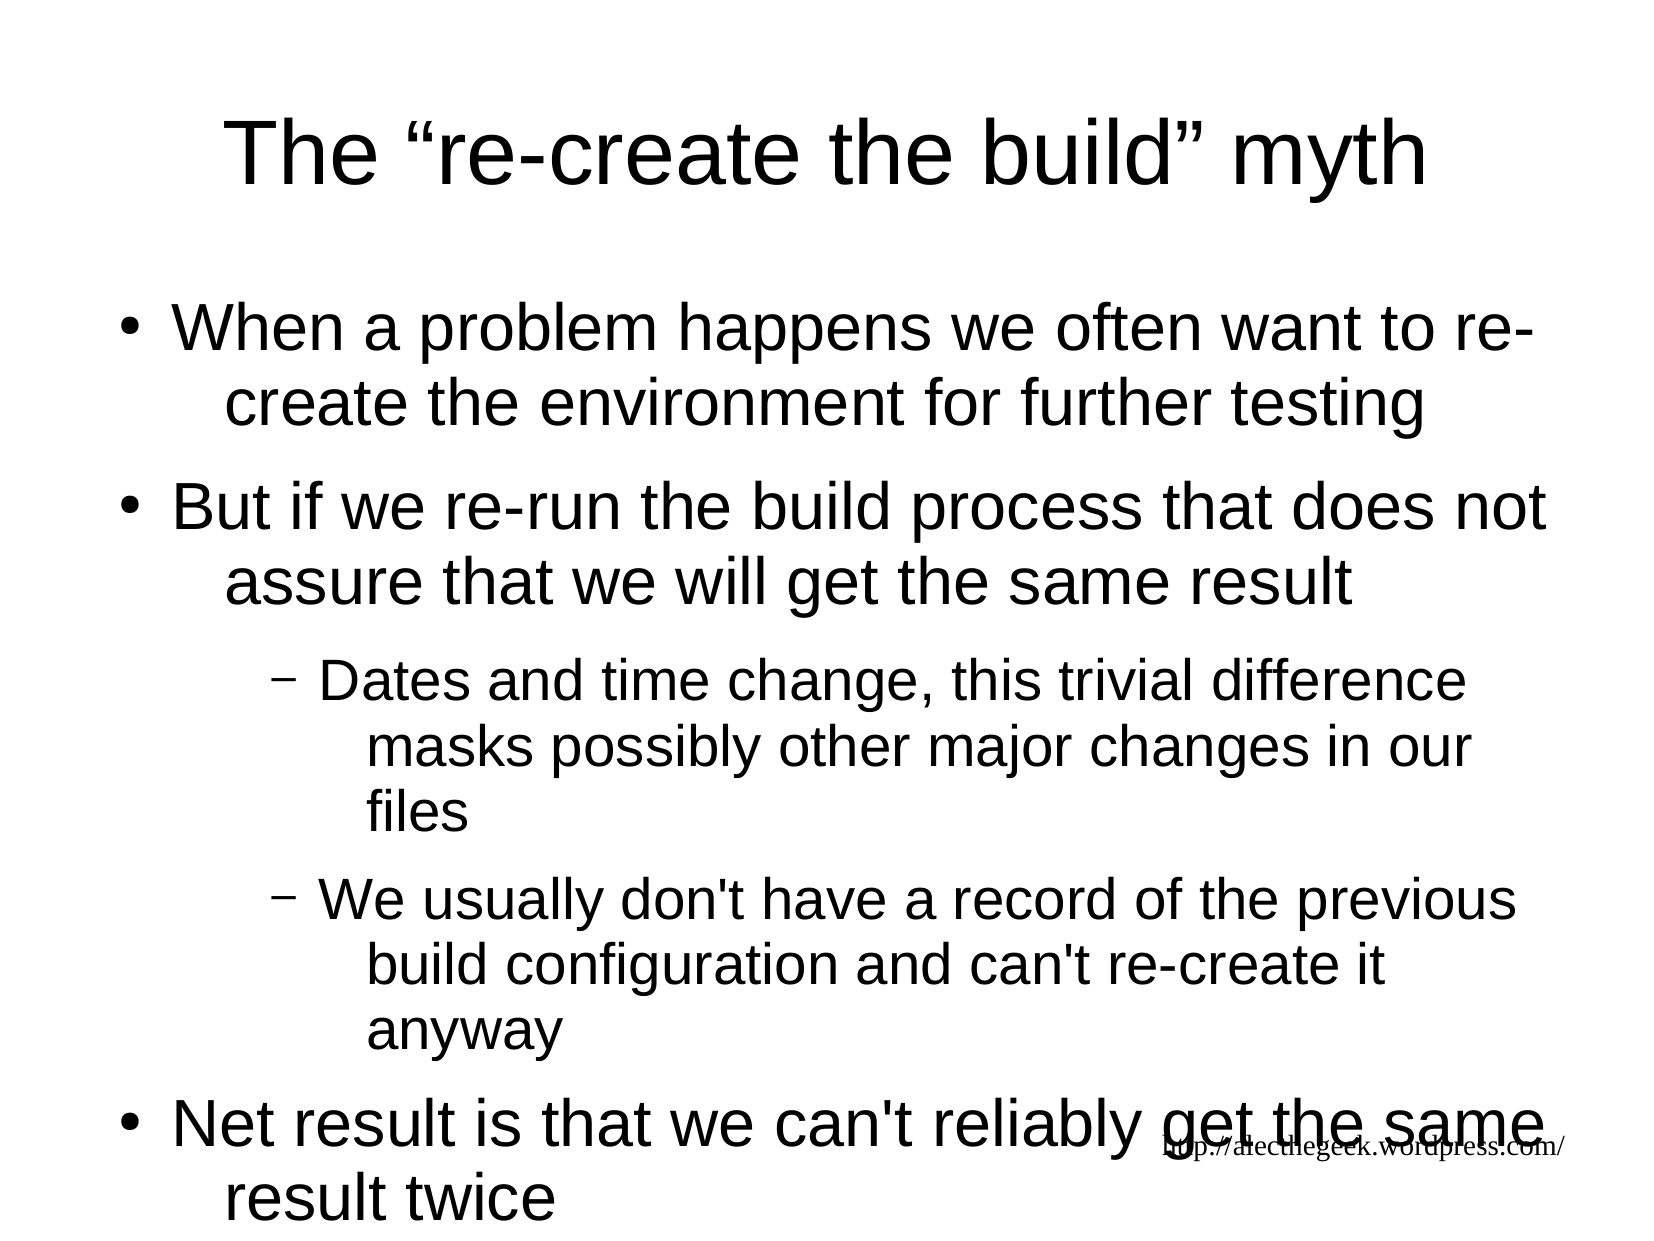

# The “re-create the build” myth
When a problem happens we often want to re-create the environment for further testing
But if we re-run the build process that does not assure that we will get the same result
Dates and time change, this trivial difference masks possibly other major changes in our files
We usually don't have a record of the previous build configuration and can't re-create it anyway
Net result is that we can't reliably get the same result twice
http://alecthegeek.wordpress.com/